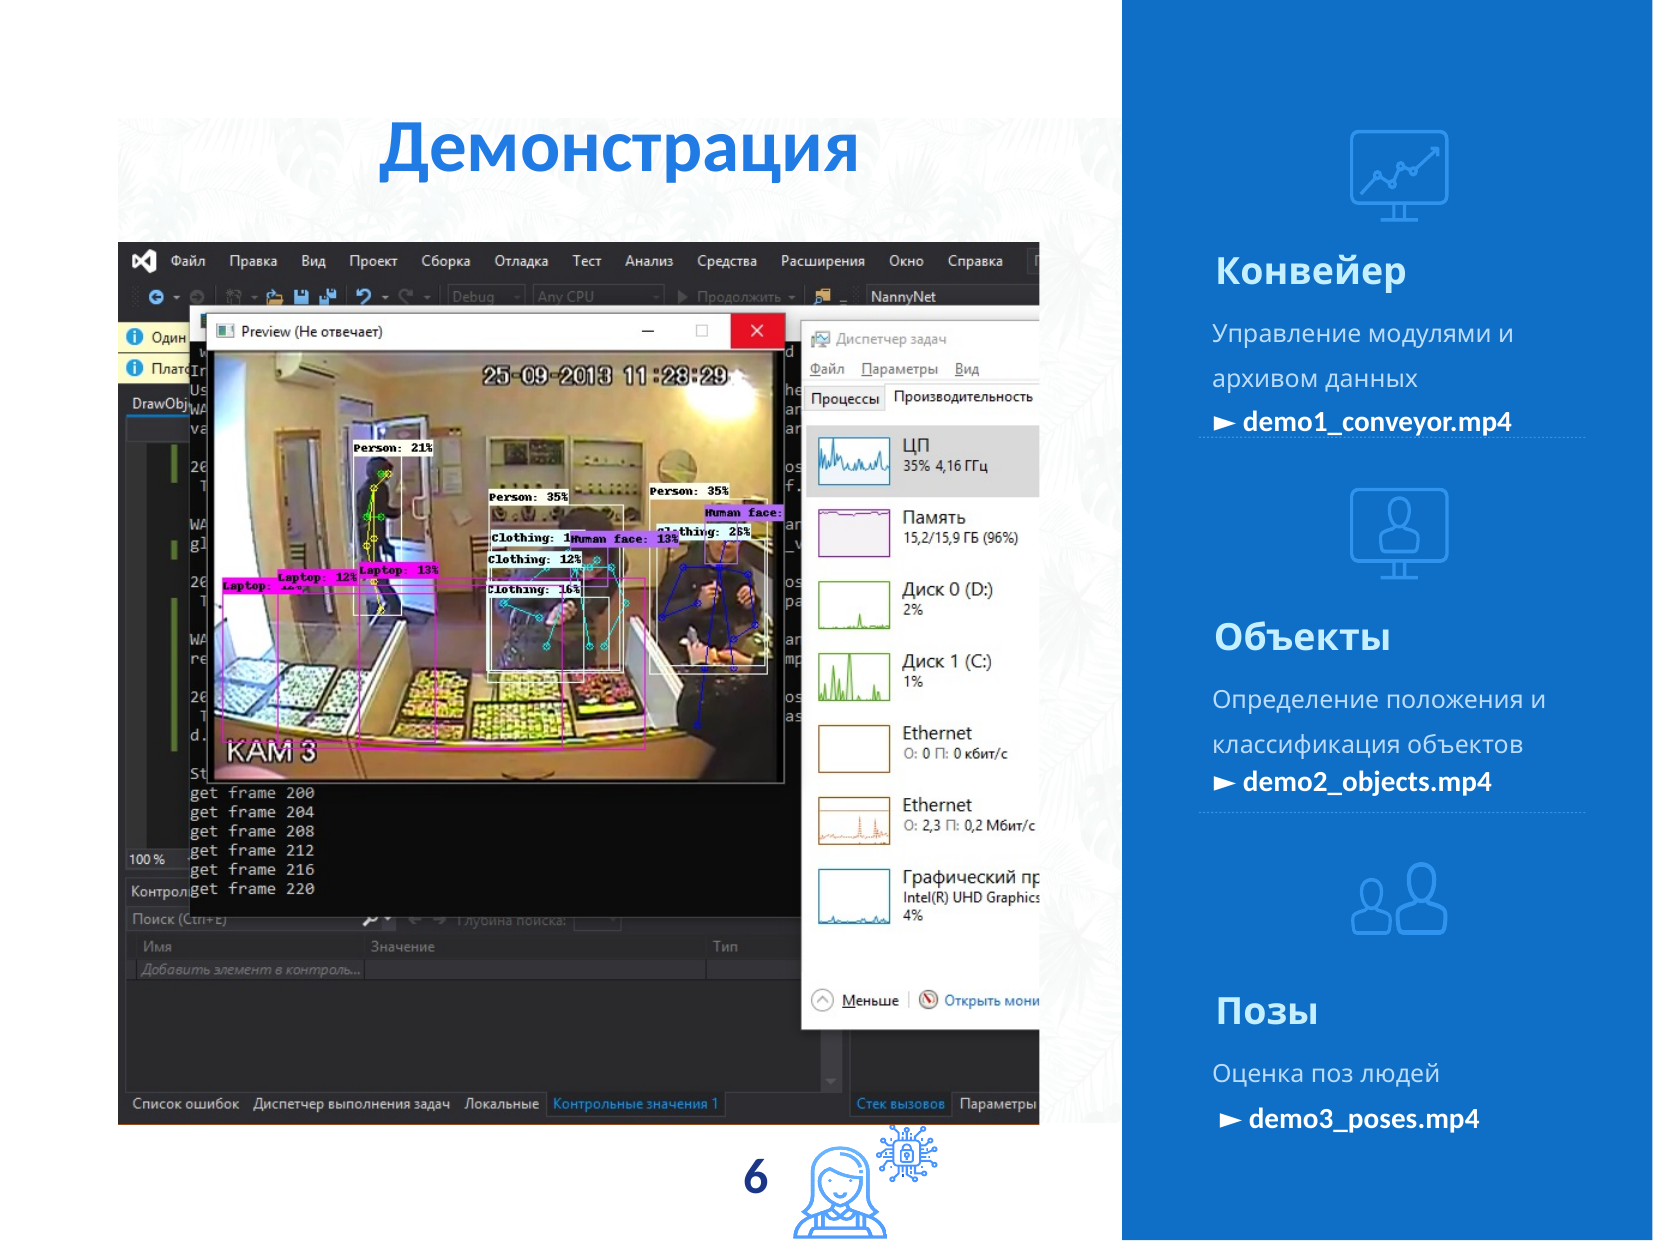

# Демонстрация
Конвейер
Управление модулями и архивом данных
► demo1_conveyor.mp4
Объекты
Определение положения и классификация объектов
► demo2_objects.mp4
Позы
Оценка поз людей
► demo3_poses.mp4
6